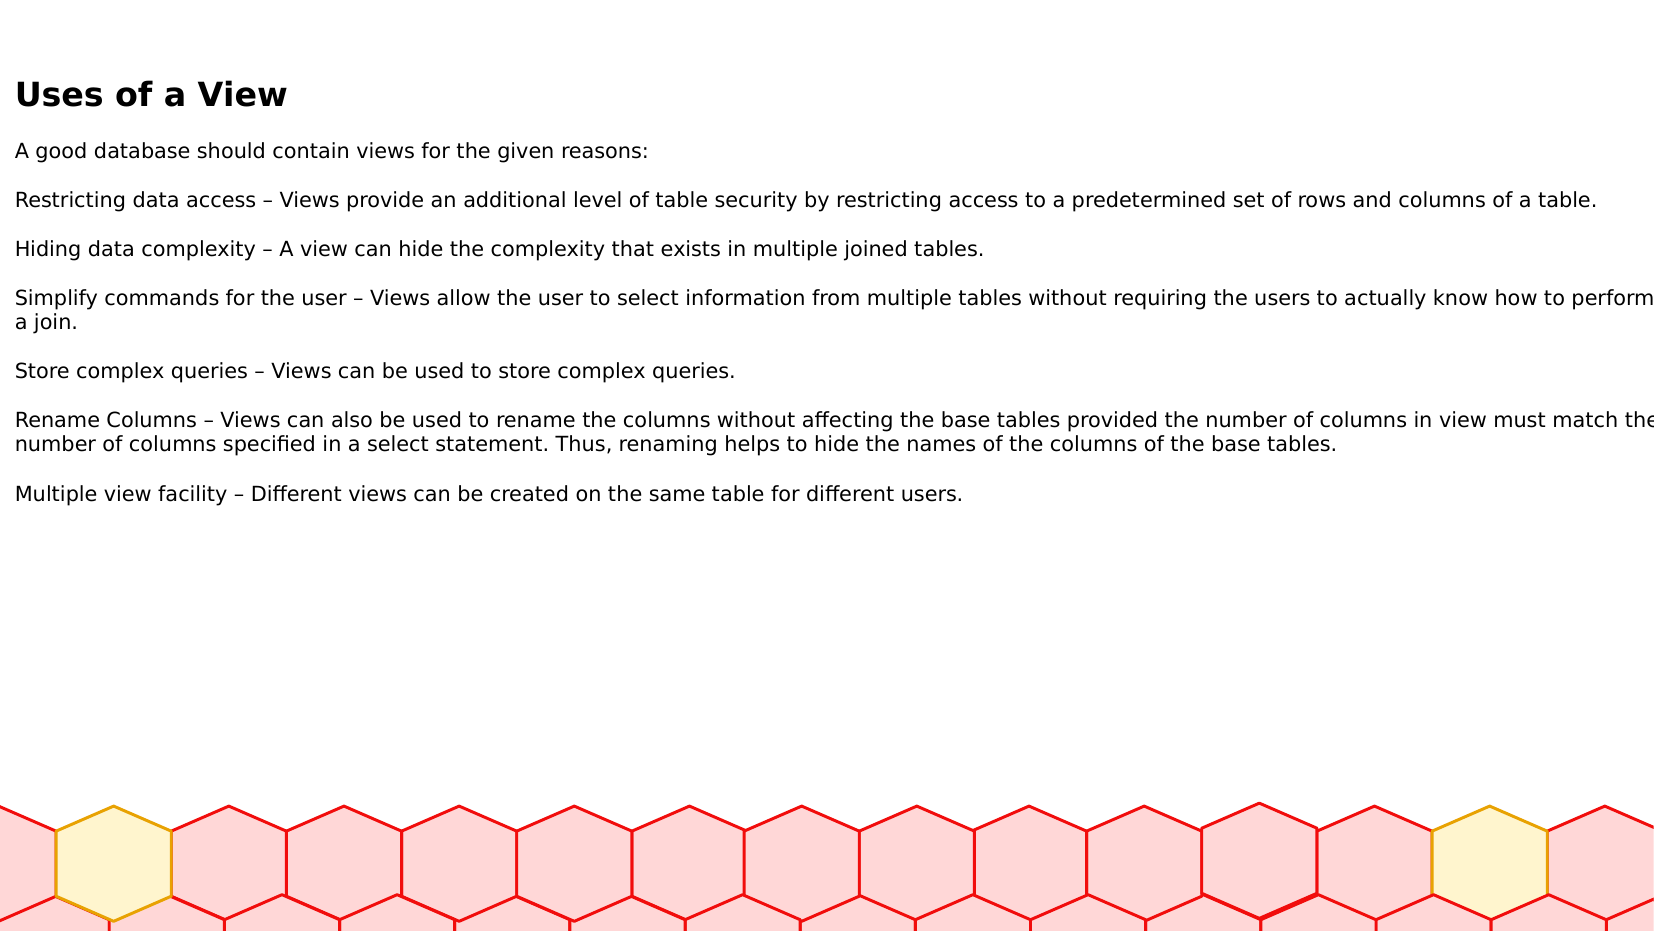

Uses of a View
A good database should contain views for the given reasons:
Restricting data access – Views provide an additional level of table security by restricting access to a predetermined set of rows and columns of a table.
Hiding data complexity – A view can hide the complexity that exists in multiple joined tables.
Simplify commands for the user – Views allow the user to select information from multiple tables without requiring the users to actually know how to perform a join.
Store complex queries – Views can be used to store complex queries.
Rename Columns – Views can also be used to rename the columns without affecting the base tables provided the number of columns in view must match the number of columns specified in a select statement. Thus, renaming helps to hide the names of the columns of the base tables.
Multiple view facility – Different views can be created on the same table for different users.